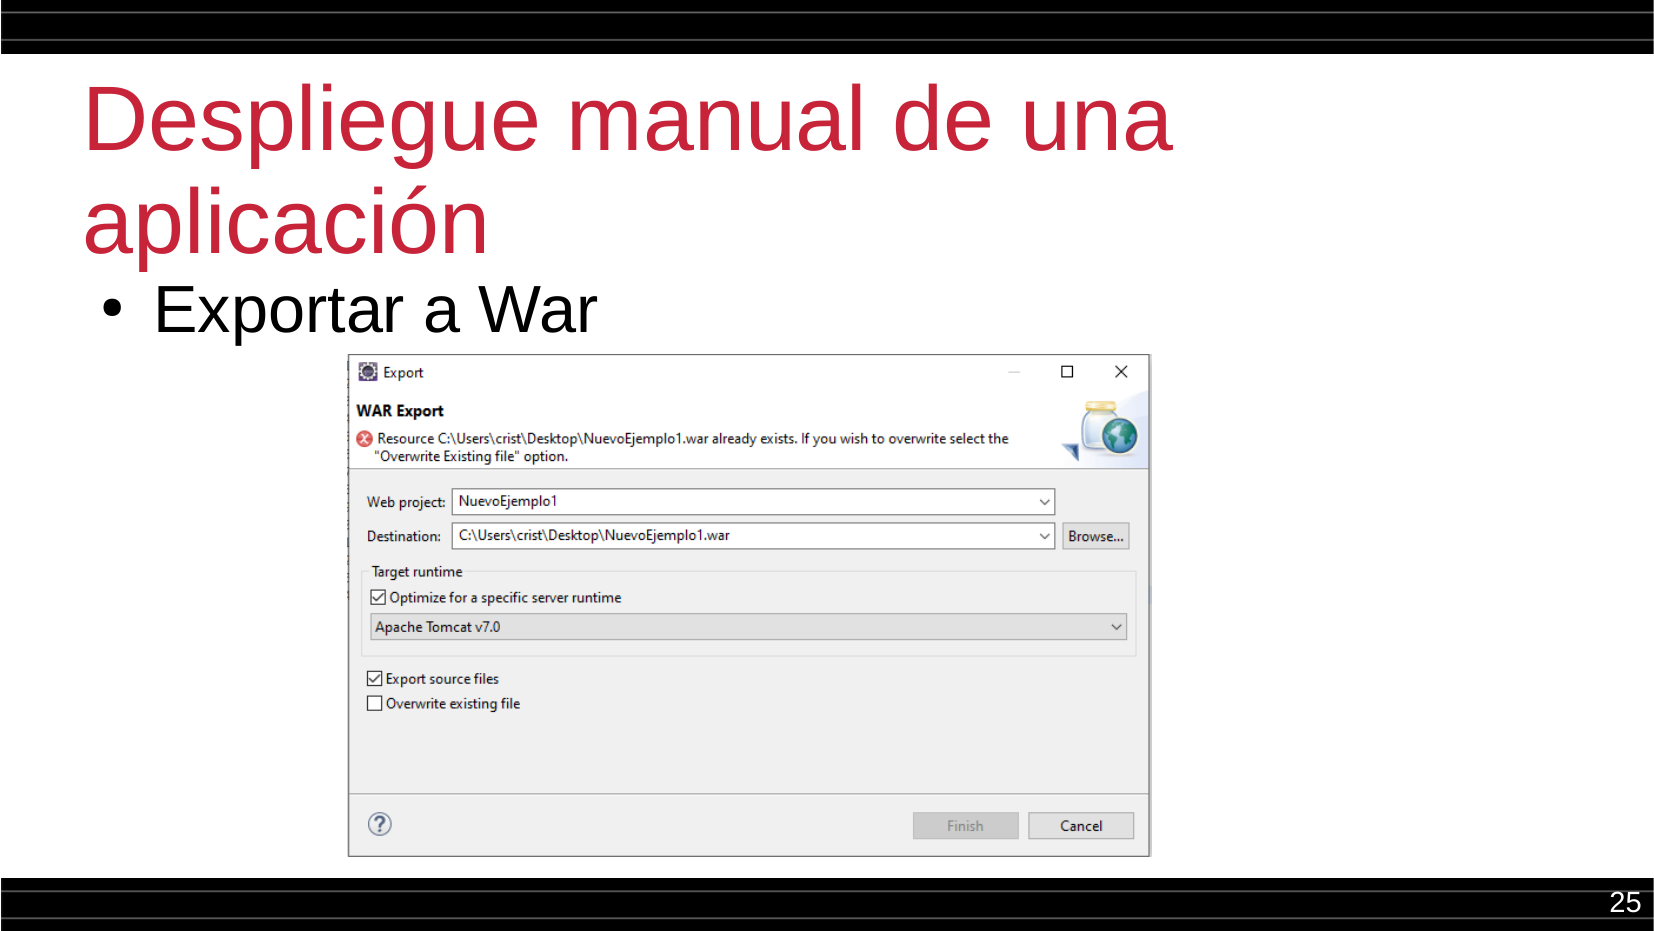

# Despliegue manual de una aplicación
Exportar a War